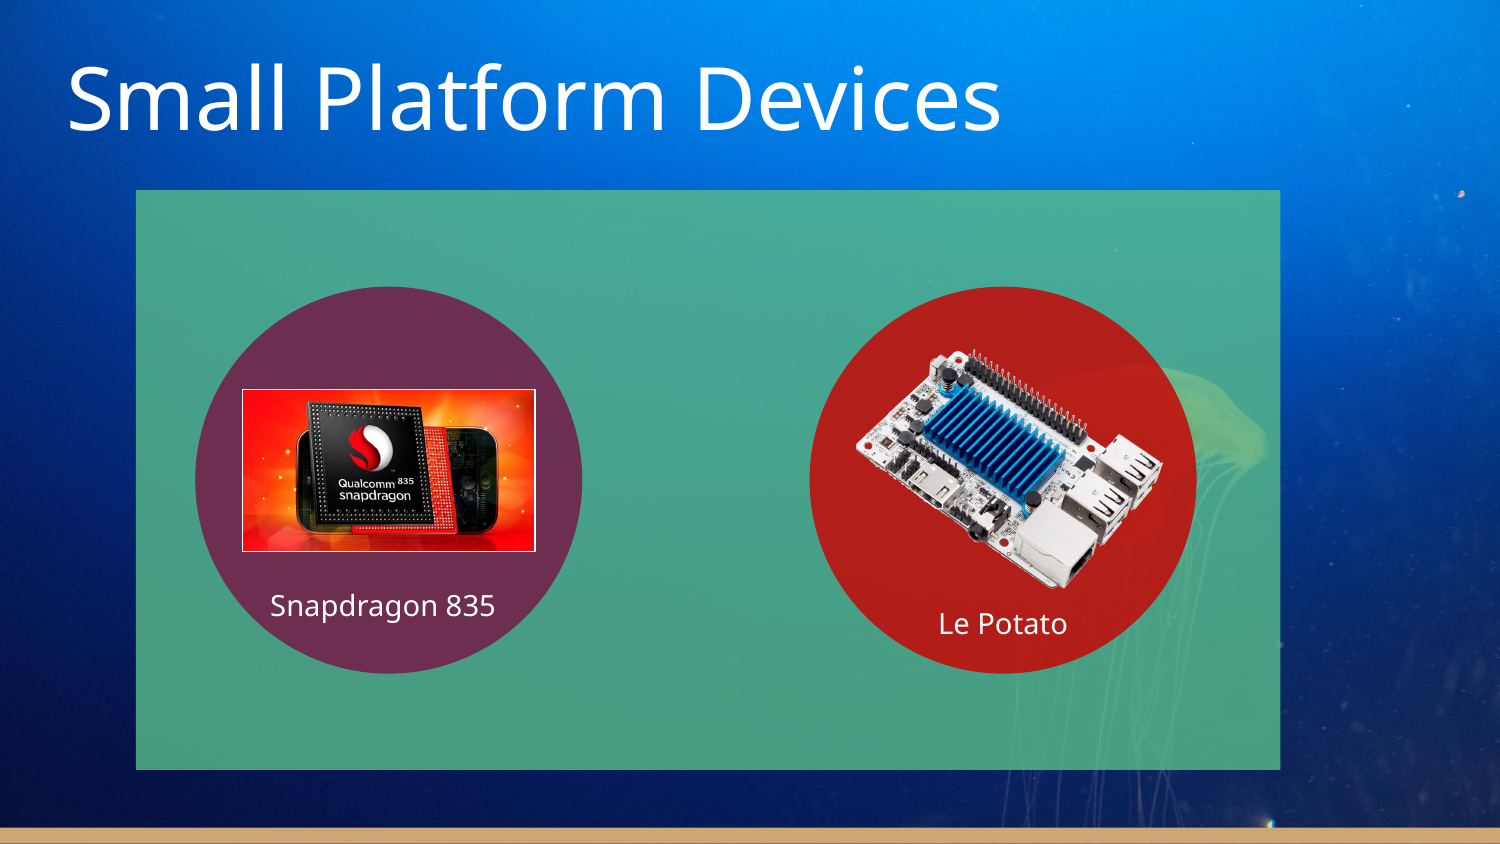

# Small Platform Devices
Snapdragon 835
Le Potato